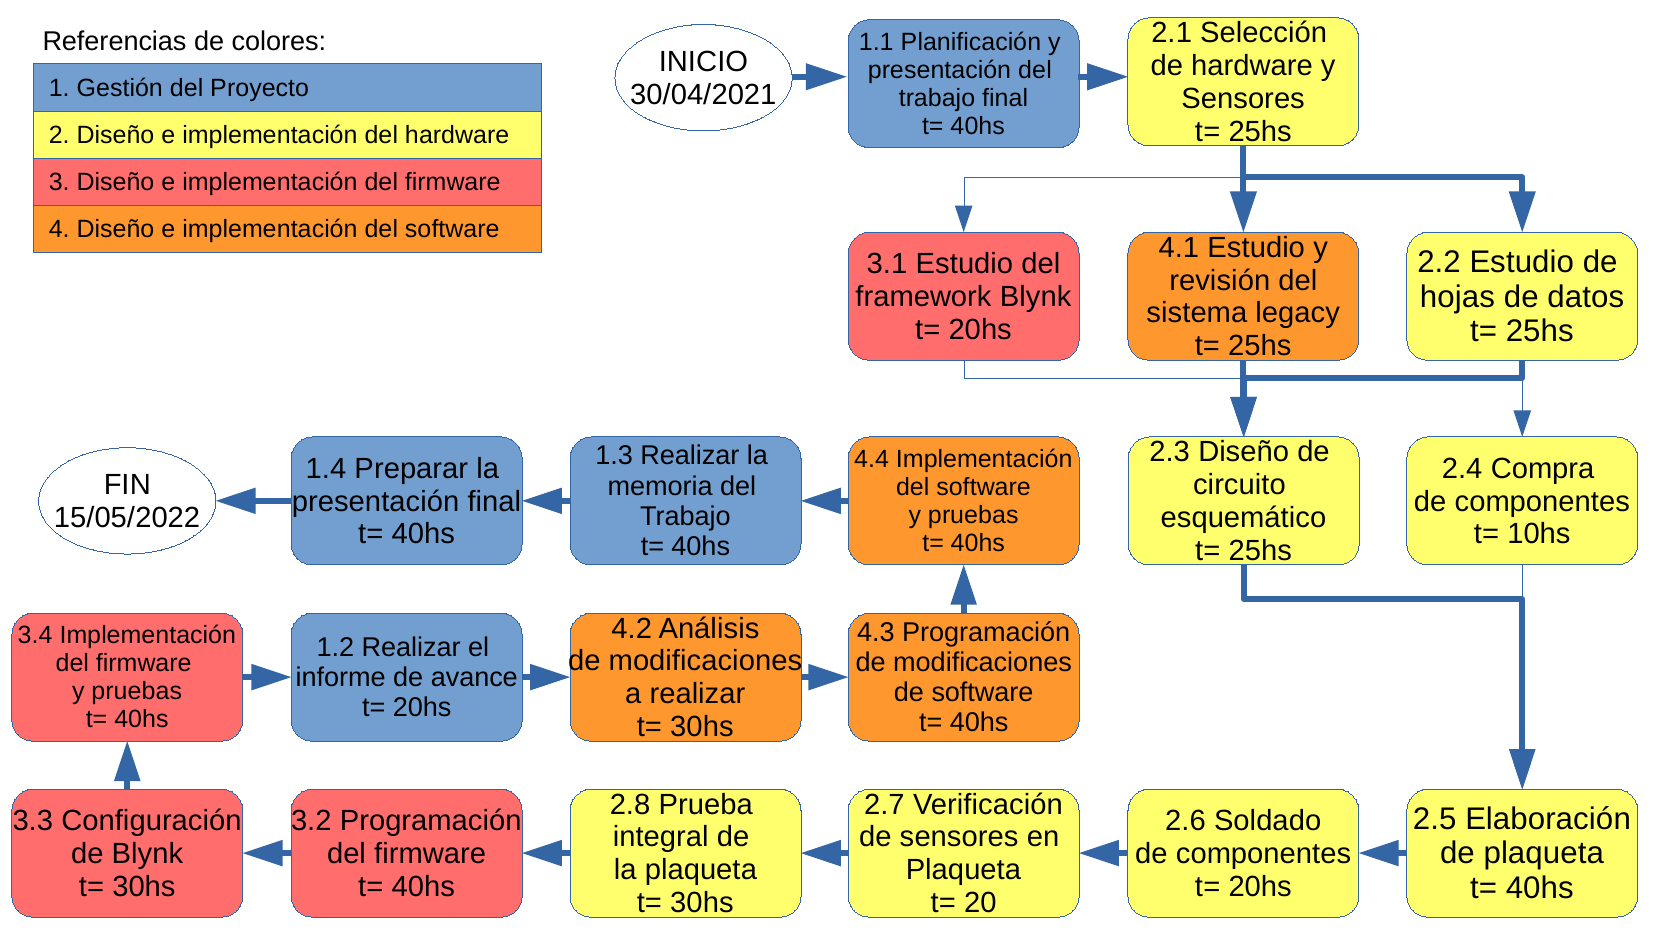

2.1 Selección
de hardware y
Sensores
t= 25hs
Referencias de colores:
1. Gestión del Proyecto
2. Diseño e implementación del hardware
3. Diseño e implementación del firmware
4. Diseño e implementación del software
1.1 Planificación y
presentación del
trabajo final
t= 40hs
INICIO
30/04/2021
1.4 Preparar la
presentación final
T= 40hs
1.3 Realizar la
memoria del
Trabajo
t= 40hs
2.3 Diseño de
circuito
esquemático
t= 25hs
3.1 Estudio del
framework Blynk
t= 20hs
4.1 Estudio y
revisión del
sistema legacy
t= 25hs
2.2 Estudio de
hojas de datos
t= 25hs
1.4 Preparar la
presentación final
t= 40hs
1.3 Realizar la
memoria del
Trabajo
t= 40hs
4.4 Implementación
del software
y pruebas
t= 40hs
2.3 Diseño de
circuito
esquemático
t= 25hs
2.4 Compra
de componentes
t= 10hs
FIN
15/05/2022
3.4 Implementación
del firmware
y pruebas
t= 40hs
1.2 Realizar el
informe de avance
t= 20hs
4.2 Análisis
de modificaciones
a realizar
t= 30hs
4.3 Programación
de modificaciones
de software
t= 40hs
3.3 Configuración
de Blynk
t= 30hs
3.2 Programación
del firmware
t= 40hs
2.8 Prueba
integral de
la plaqueta
t= 30hs
2.7 Verificación
de sensores en
Plaqueta
t= 20
2.6 Soldado
de componentes
t= 20hs
2.5 Elaboración
de plaqueta
t= 40hs